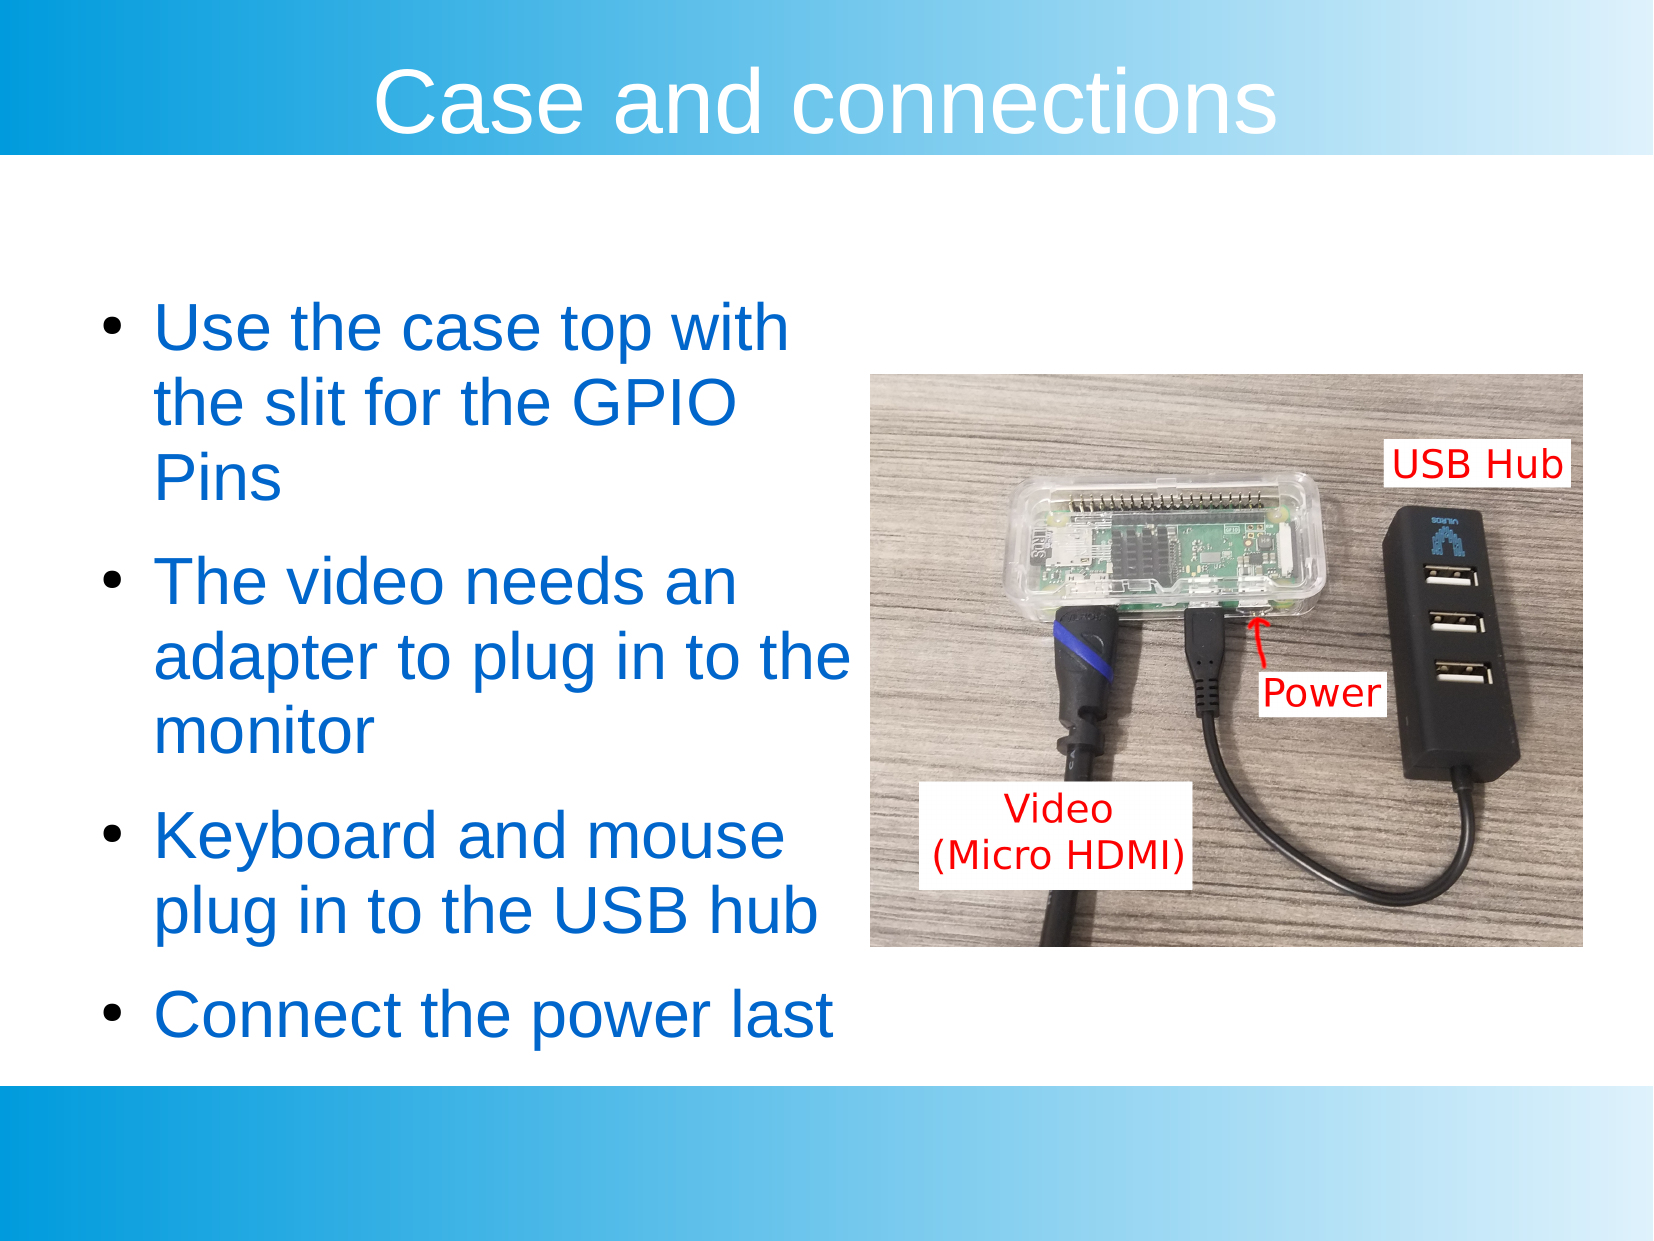

# Case and connections
Use the case top with the slit for the GPIO Pins
The video needs an adapter to plug in to the monitor
Keyboard and mouse plug in to the USB hub
Connect the power last